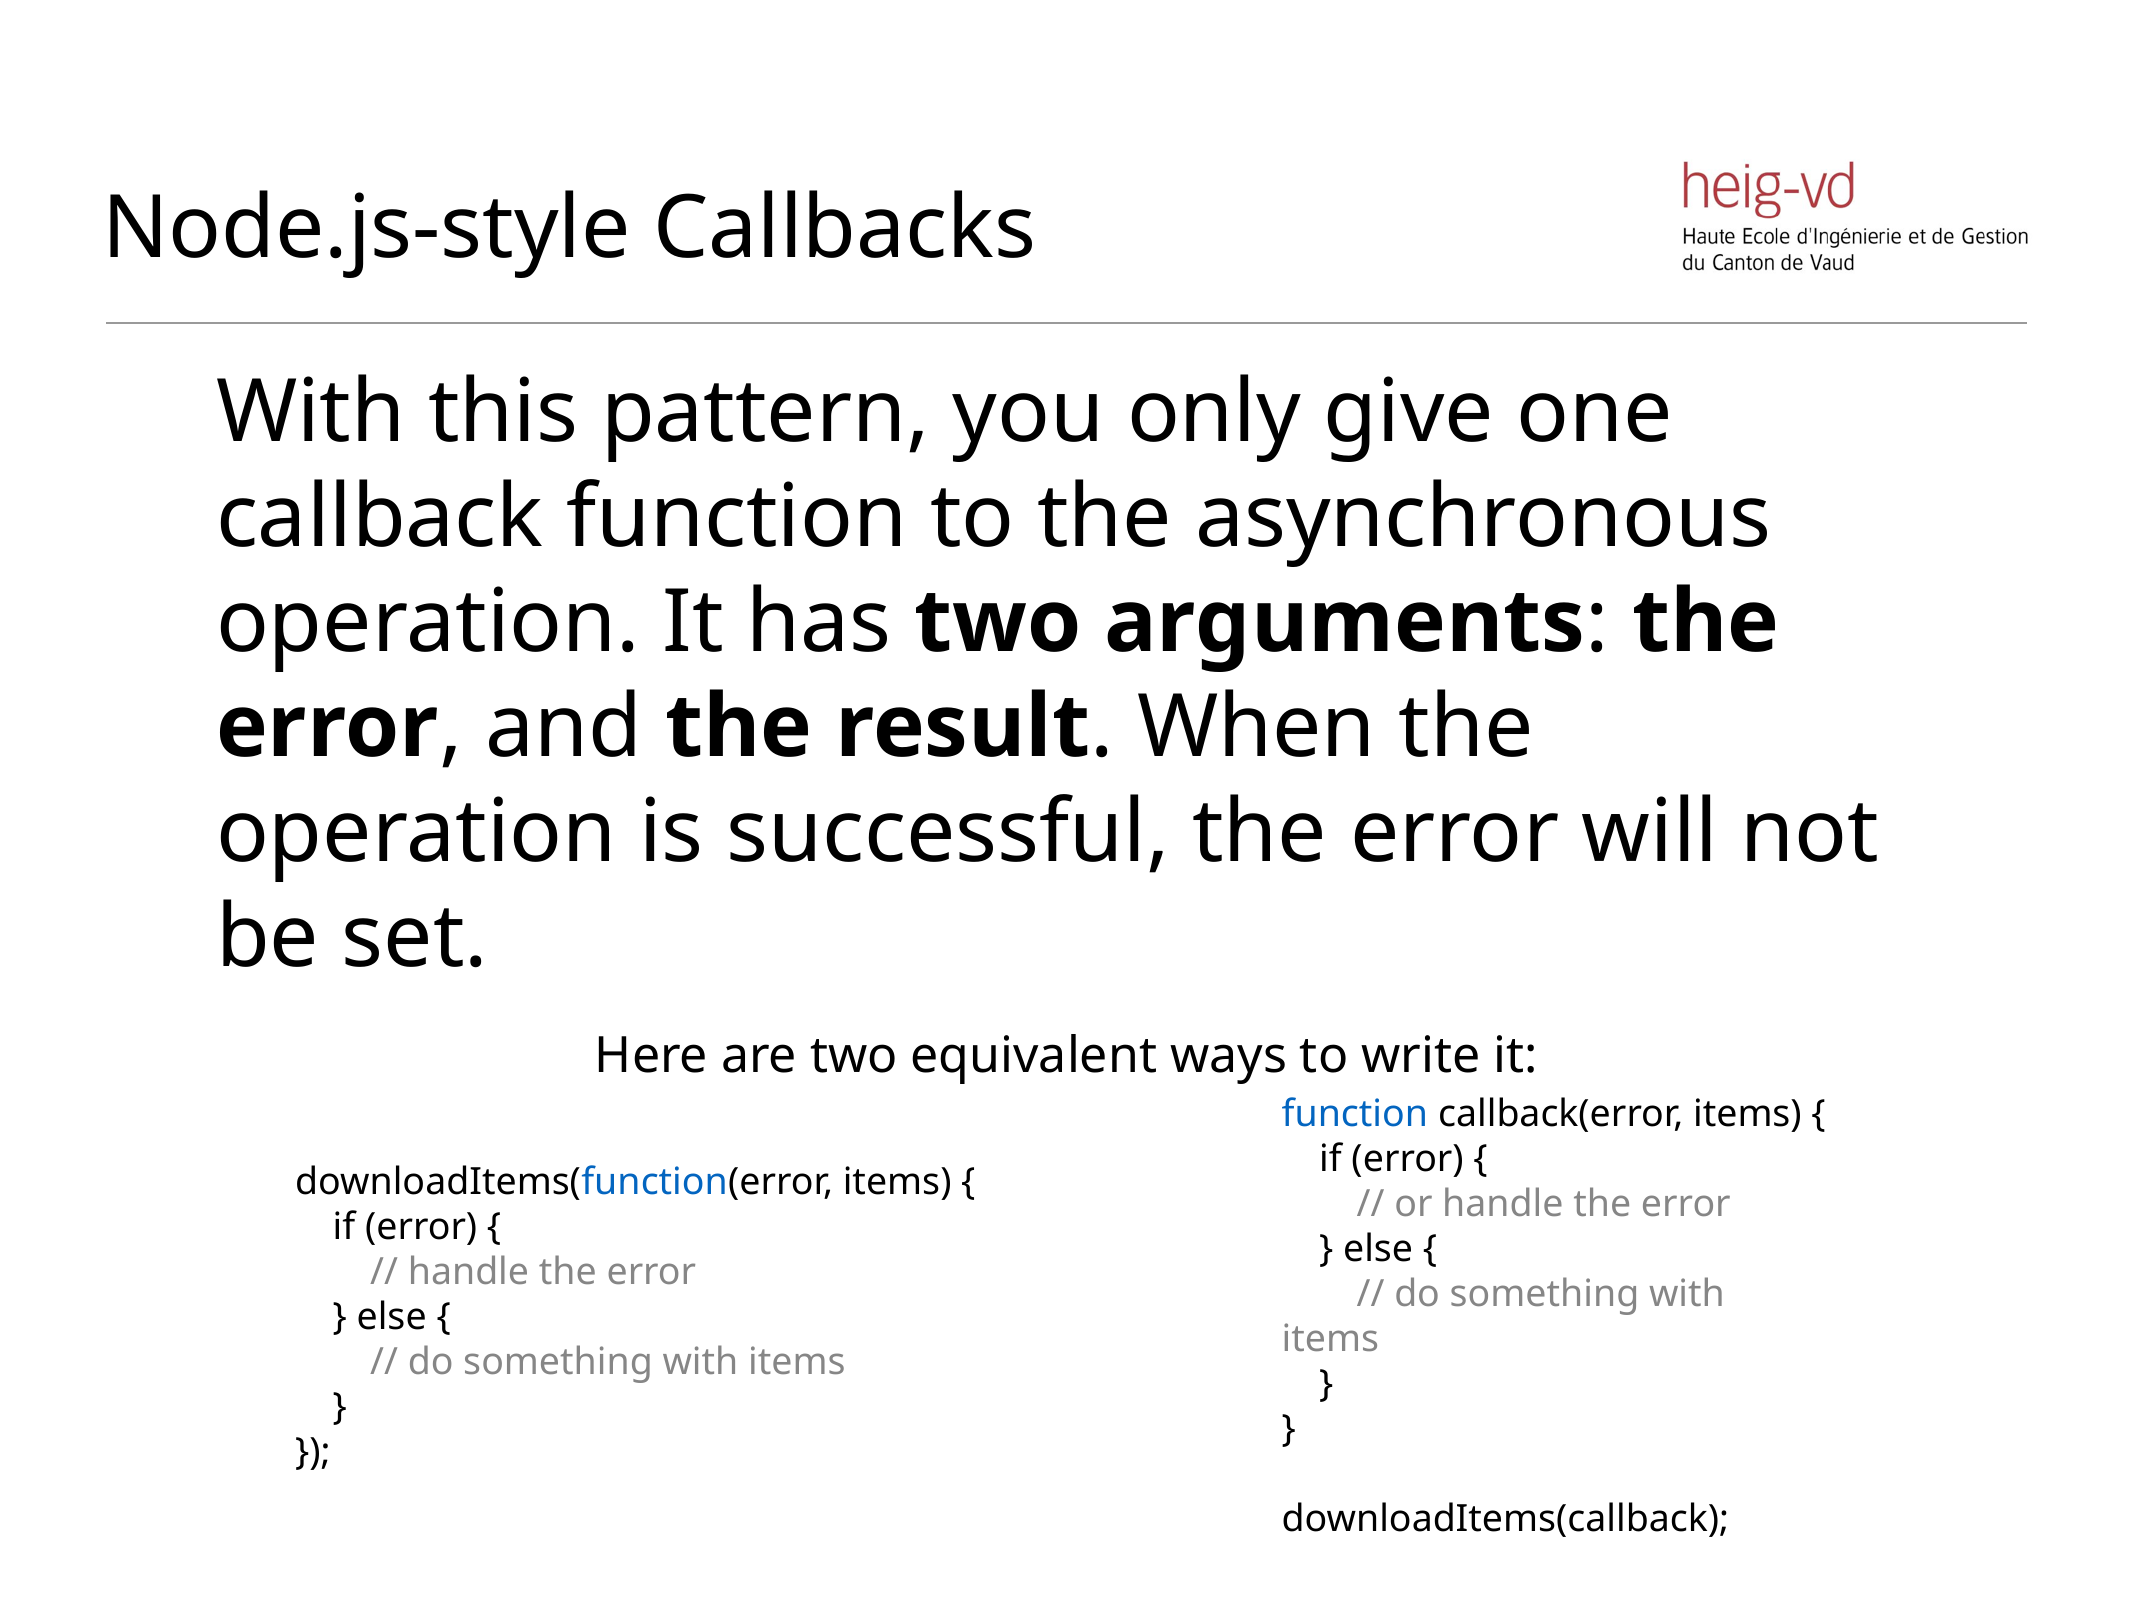

# Node.js-style Callbacks
With this pattern, you only give one callback function to the asynchronous operation. It has two arguments: the error, and the result. When the operation is successful, the error will not be set.
Here are two equivalent ways to write it:
function callback(error, items) {
if (error) {
// or handle the error
} else {
// do something with items
}
}
downloadItems(callback);
downloadItems(function(error, items) {
if (error) {
// handle the error
} else {
// do something with items
}
});